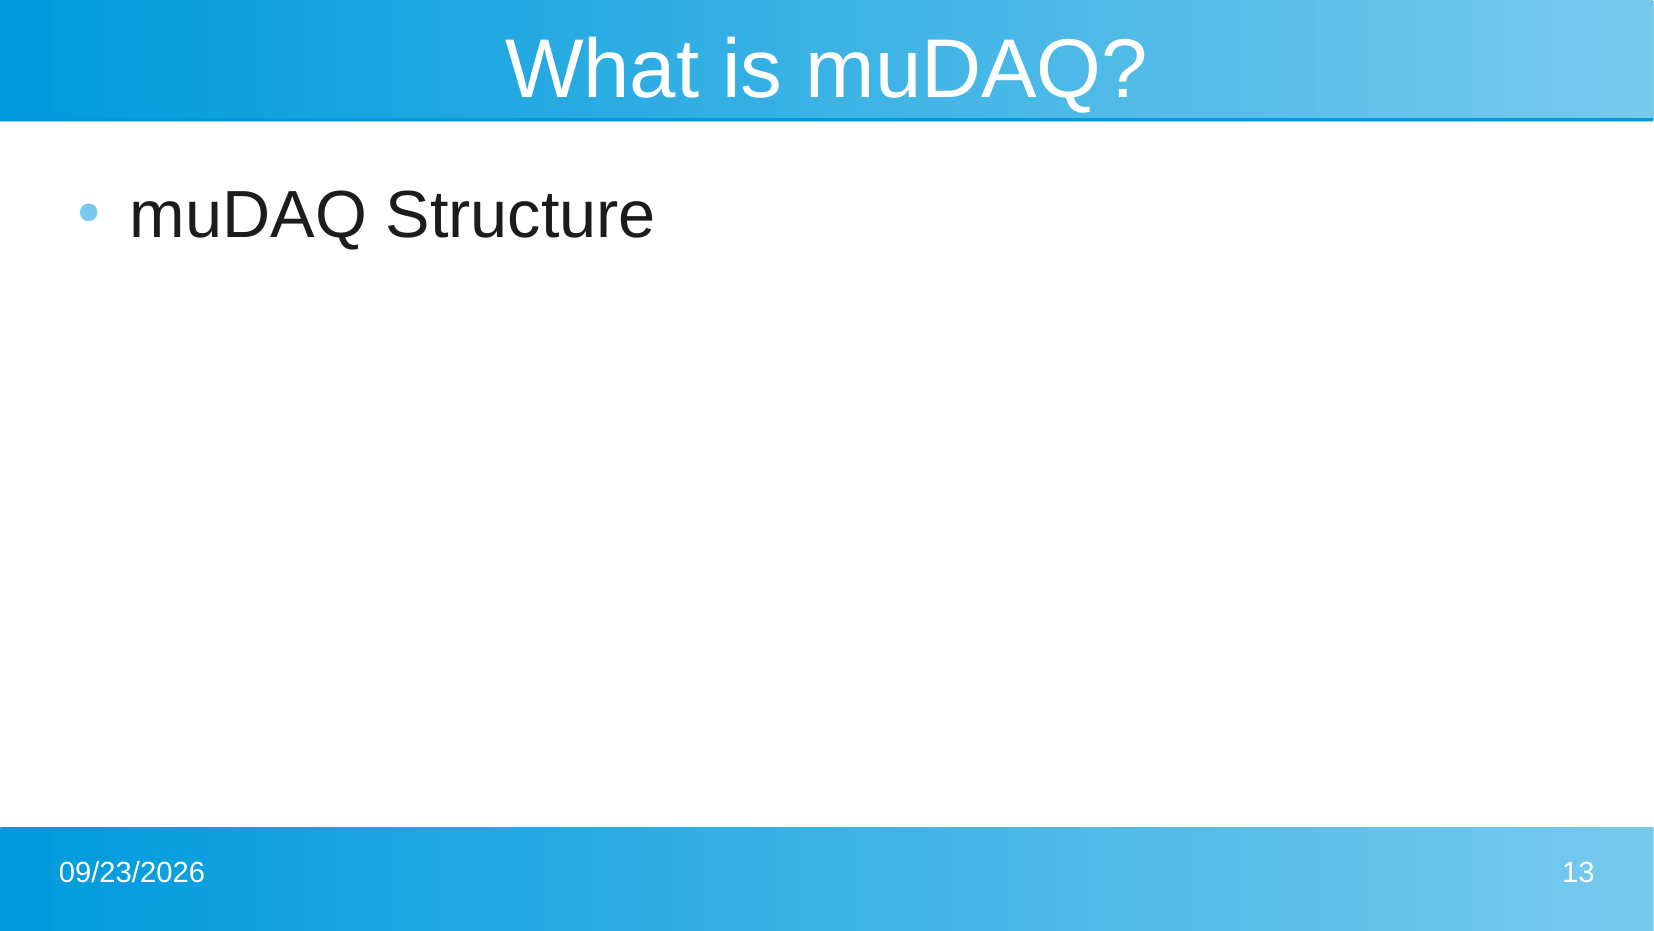

# What is muDAQ?
muDAQ Structure
13